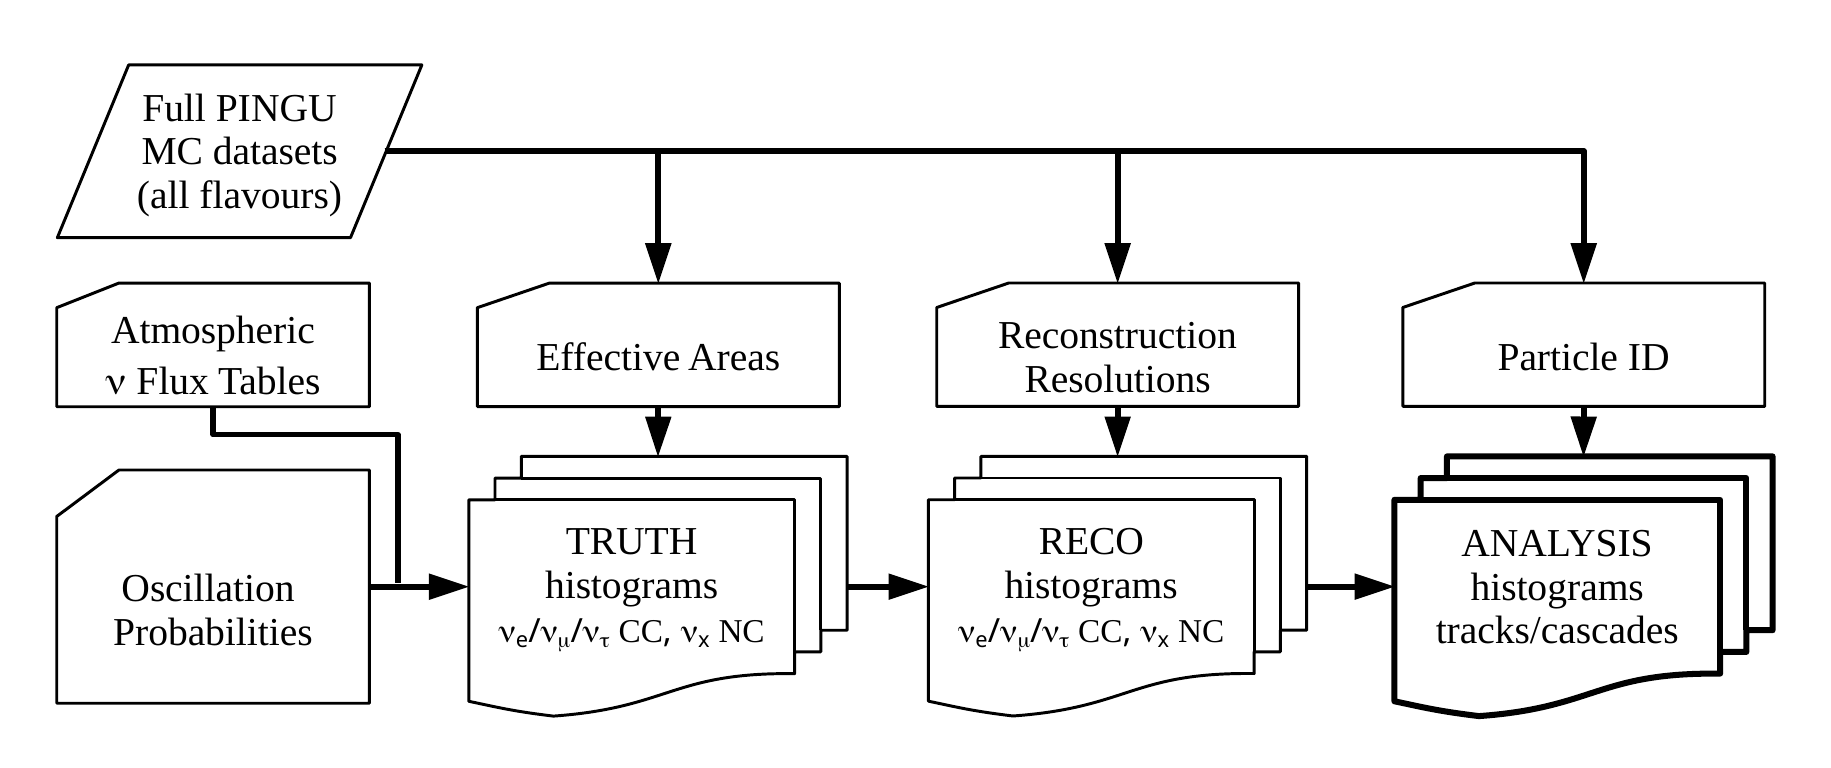

Full PINGU
MC datasets
(all flavours)
Atmospheric
n Flux Tables
Reconstruction
Resolutions
Particle ID
Effective Areas
RECO
histograms
ne/nm/nt CC, nx NC
ANALYSIS
histograms
tracks/cascades
TRUTH
histograms
ne/nm/nt CC, nx NC
Oscillation
Probabilities